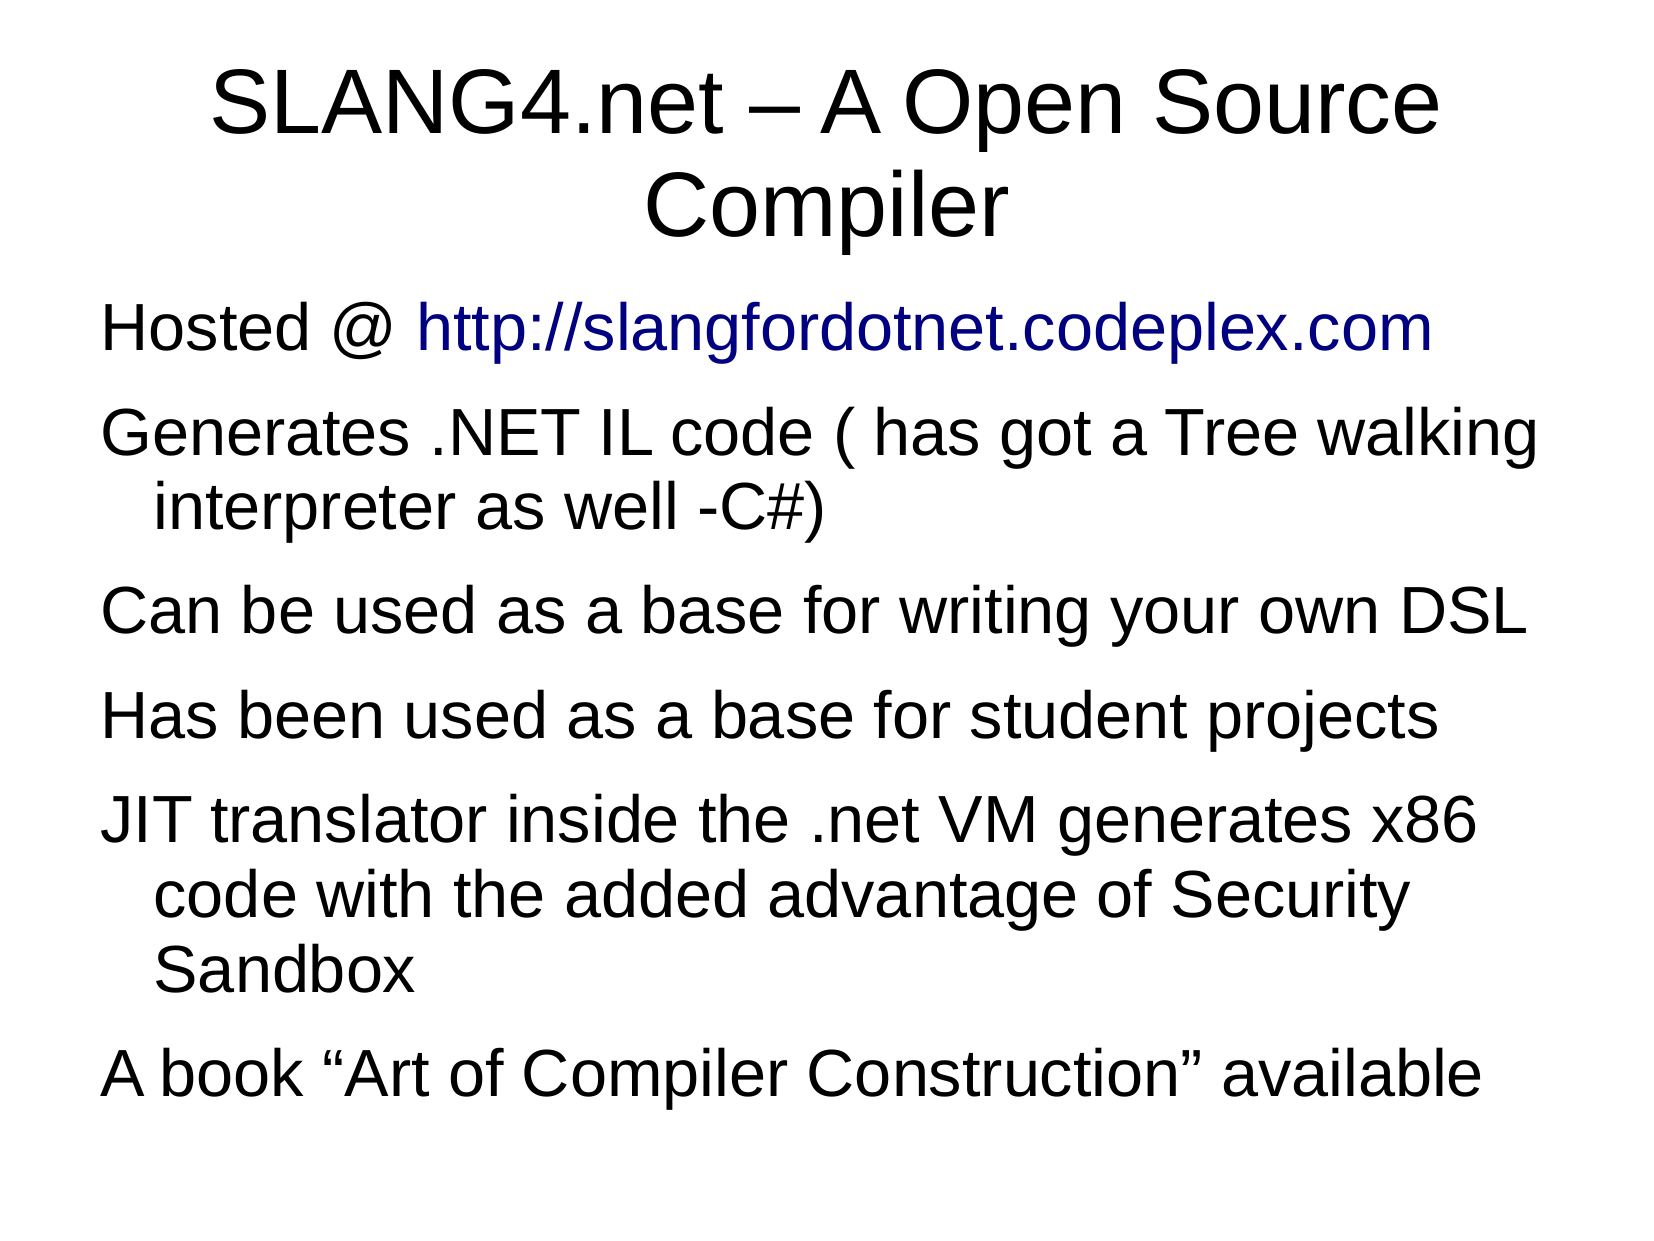

# SLANG4.net – A Open Source Compiler
Hosted @ http://slangfordotnet.codeplex.com
Generates .NET IL code ( has got a Tree walking interpreter as well -C#)
Can be used as a base for writing your own DSL
Has been used as a base for student projects
JIT translator inside the .net VM generates x86 code with the added advantage of Security Sandbox
A book “Art of Compiler Construction” available